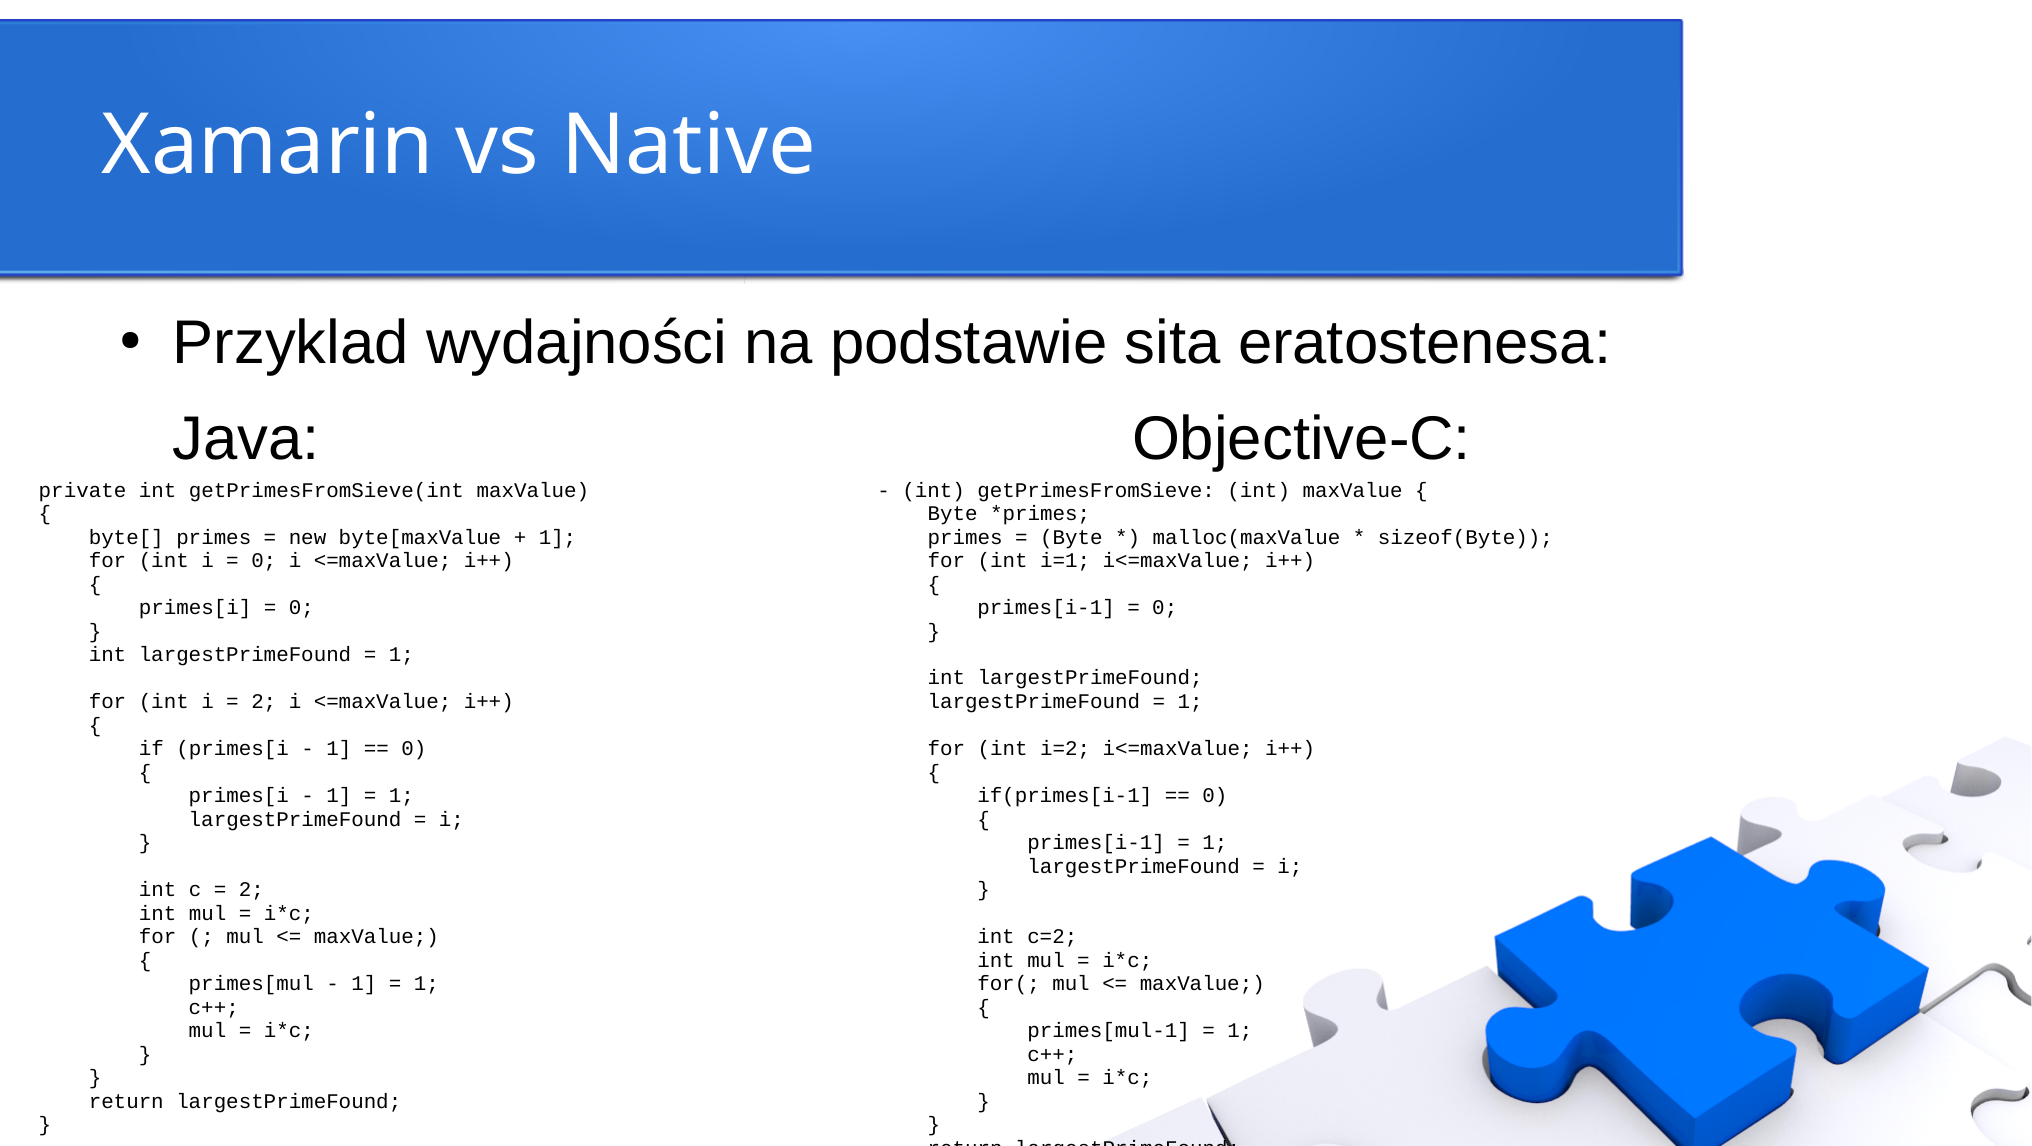

# Xamarin vs Native
Przyklad wydajności na podstawie sita eratostenesa:
Java:											Objective-C:
private int getPrimesFromSieve(int maxValue)
{
 byte[] primes = new byte[maxValue + 1];
 for (int i = 0; i <=maxValue; i++)
 {
 primes[i] = 0;
 }
 int largestPrimeFound = 1;
 for (int i = 2; i <=maxValue; i++)
 {
 if (primes[i - 1] == 0)
 {
 primes[i - 1] = 1;
 largestPrimeFound = i;
 }
 int c = 2;
 int mul = i*c;
 for (; mul <= maxValue;)
 {
 primes[mul - 1] = 1;
 c++;
 mul = i*c;
 }
 }
 return largestPrimeFound;
}
- (int) getPrimesFromSieve: (int) maxValue {
 Byte *primes;
 primes = (Byte *) malloc(maxValue * sizeof(Byte));
 for (int i=1; i<=maxValue; i++)
 {
 primes[i-1] = 0;
 }
 int largestPrimeFound;
 largestPrimeFound = 1;
 for (int i=2; i<=maxValue; i++)
 {
 if(primes[i-1] == 0)
 {
 primes[i-1] = 1;
 largestPrimeFound = i;
 }
 int c=2;
 int mul = i*c;
 for(; mul <= maxValue;)
 {
 primes[mul-1] = 1;
 c++;
 mul = i*c;
 }
 }
 return largestPrimeFound;
}